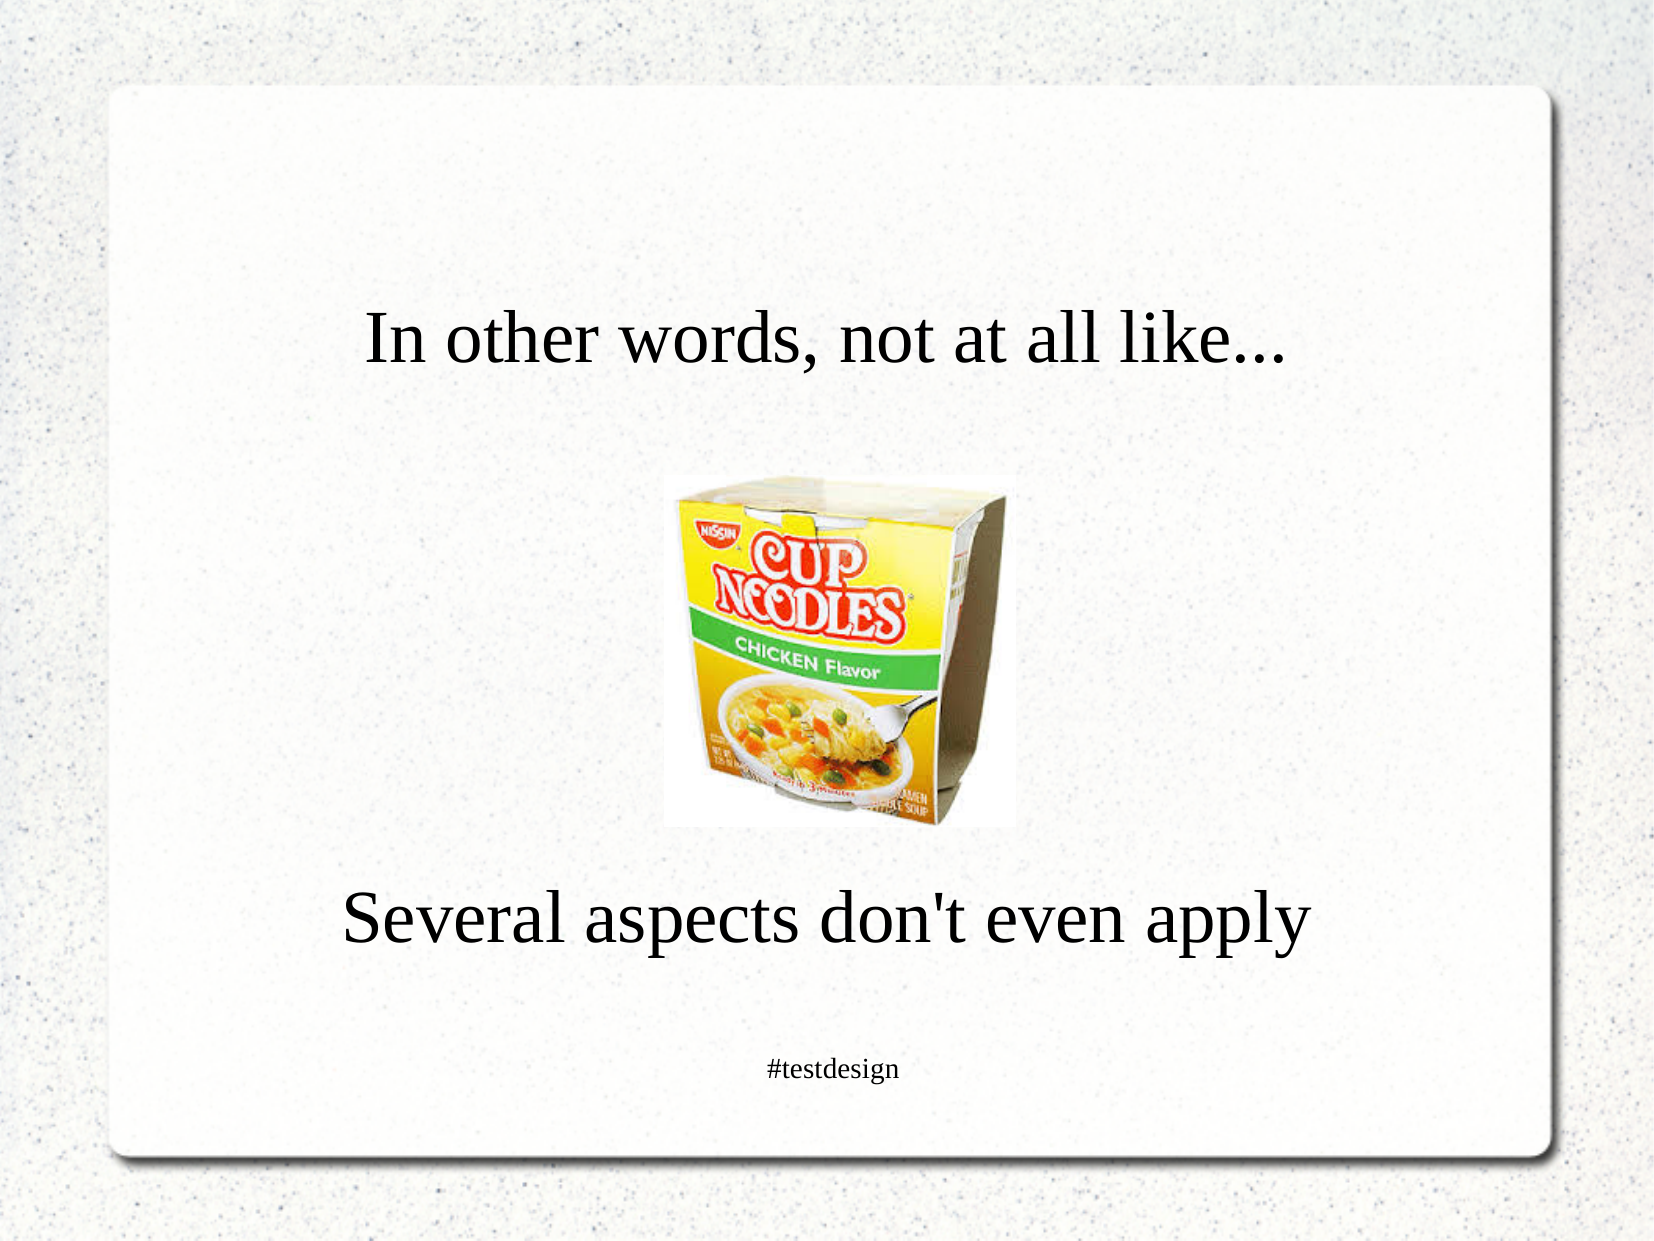

# In other words, not at all like...
Several aspects don't even apply
#testdesign